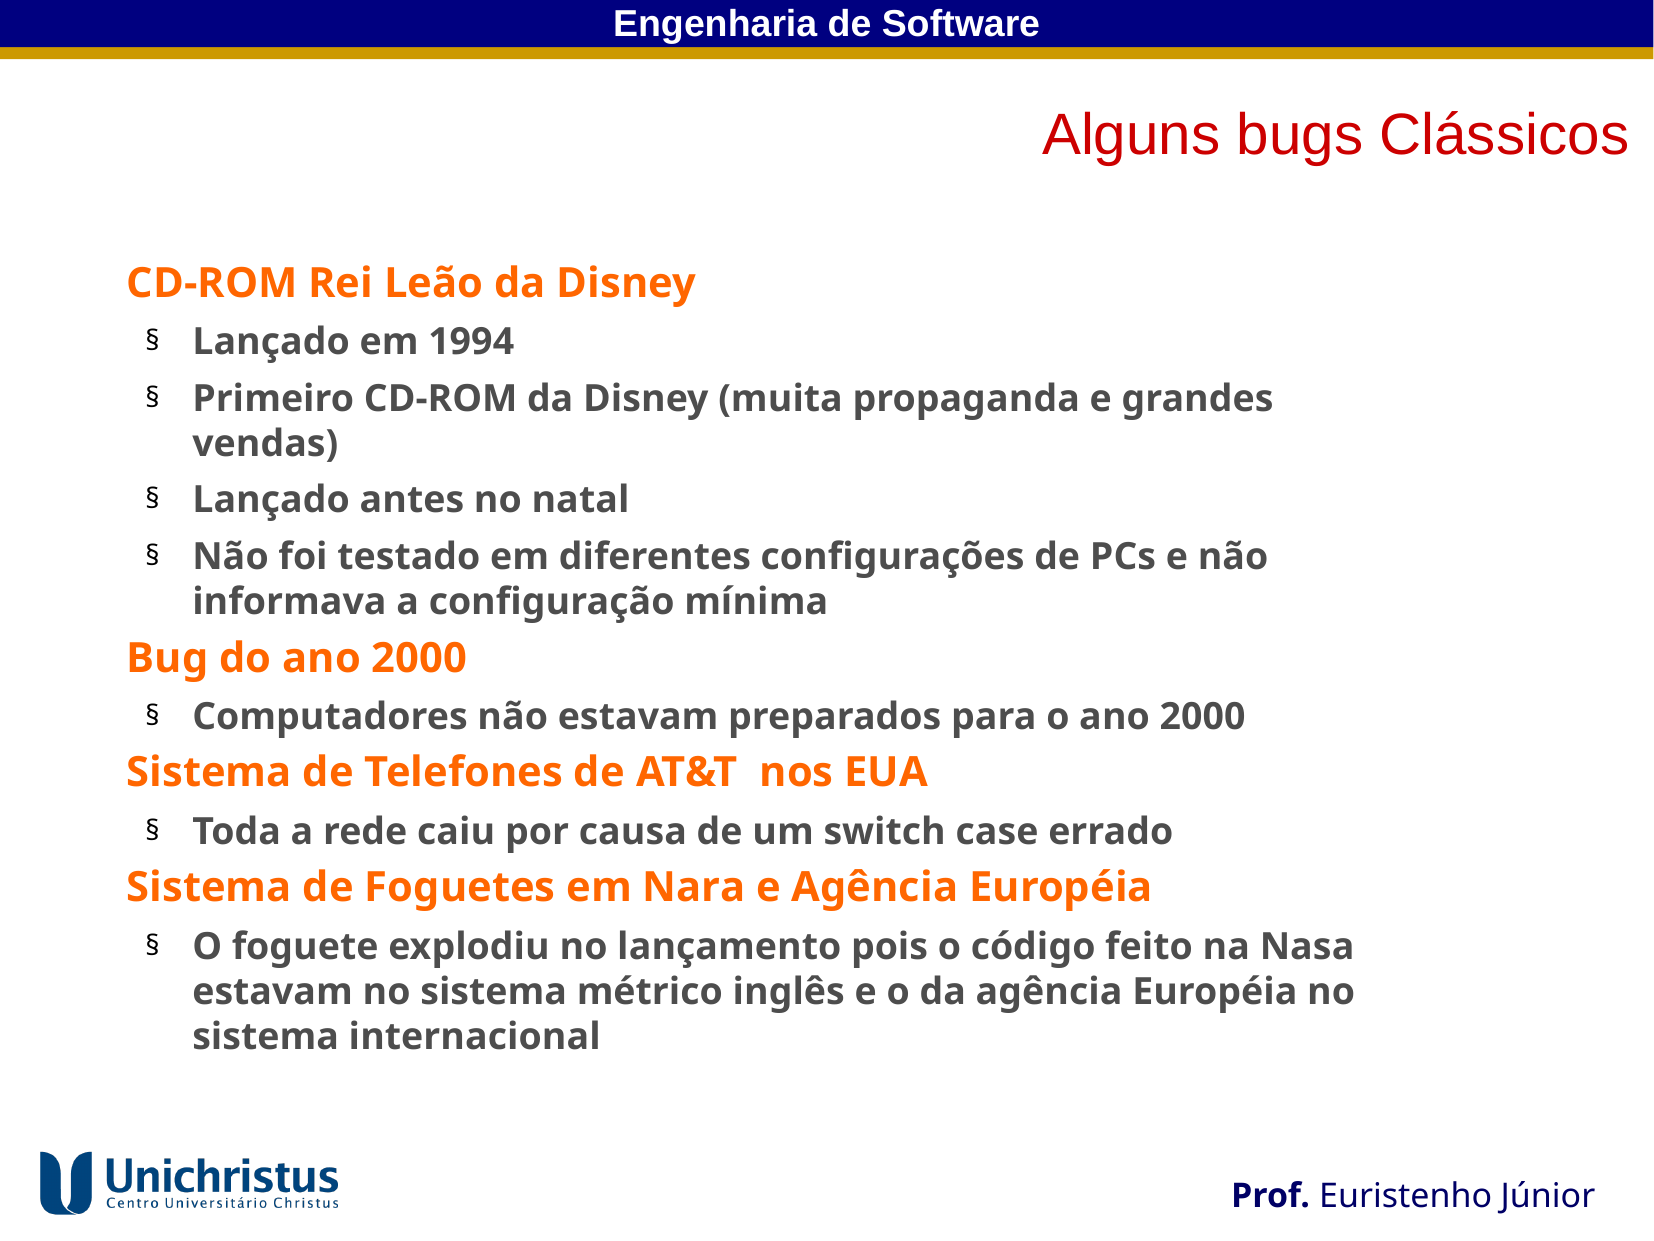

Engenharia de Software
Alguns bugs Clássicos
CD-ROM Rei Leão da Disney
Lançado em 1994
Primeiro CD-ROM da Disney (muita propaganda e grandes vendas)
Lançado antes no natal
Não foi testado em diferentes configurações de PCs e não informava a configuração mínima
Bug do ano 2000
Computadores não estavam preparados para o ano 2000
Sistema de Telefones de AT&T nos EUA
Toda a rede caiu por causa de um switch case errado
Sistema de Foguetes em Nara e Agência Européia
O foguete explodiu no lançamento pois o código feito na Nasa estavam no sistema métrico inglês e o da agência Européia no sistema internacional
Prof. Euristenho Júnior